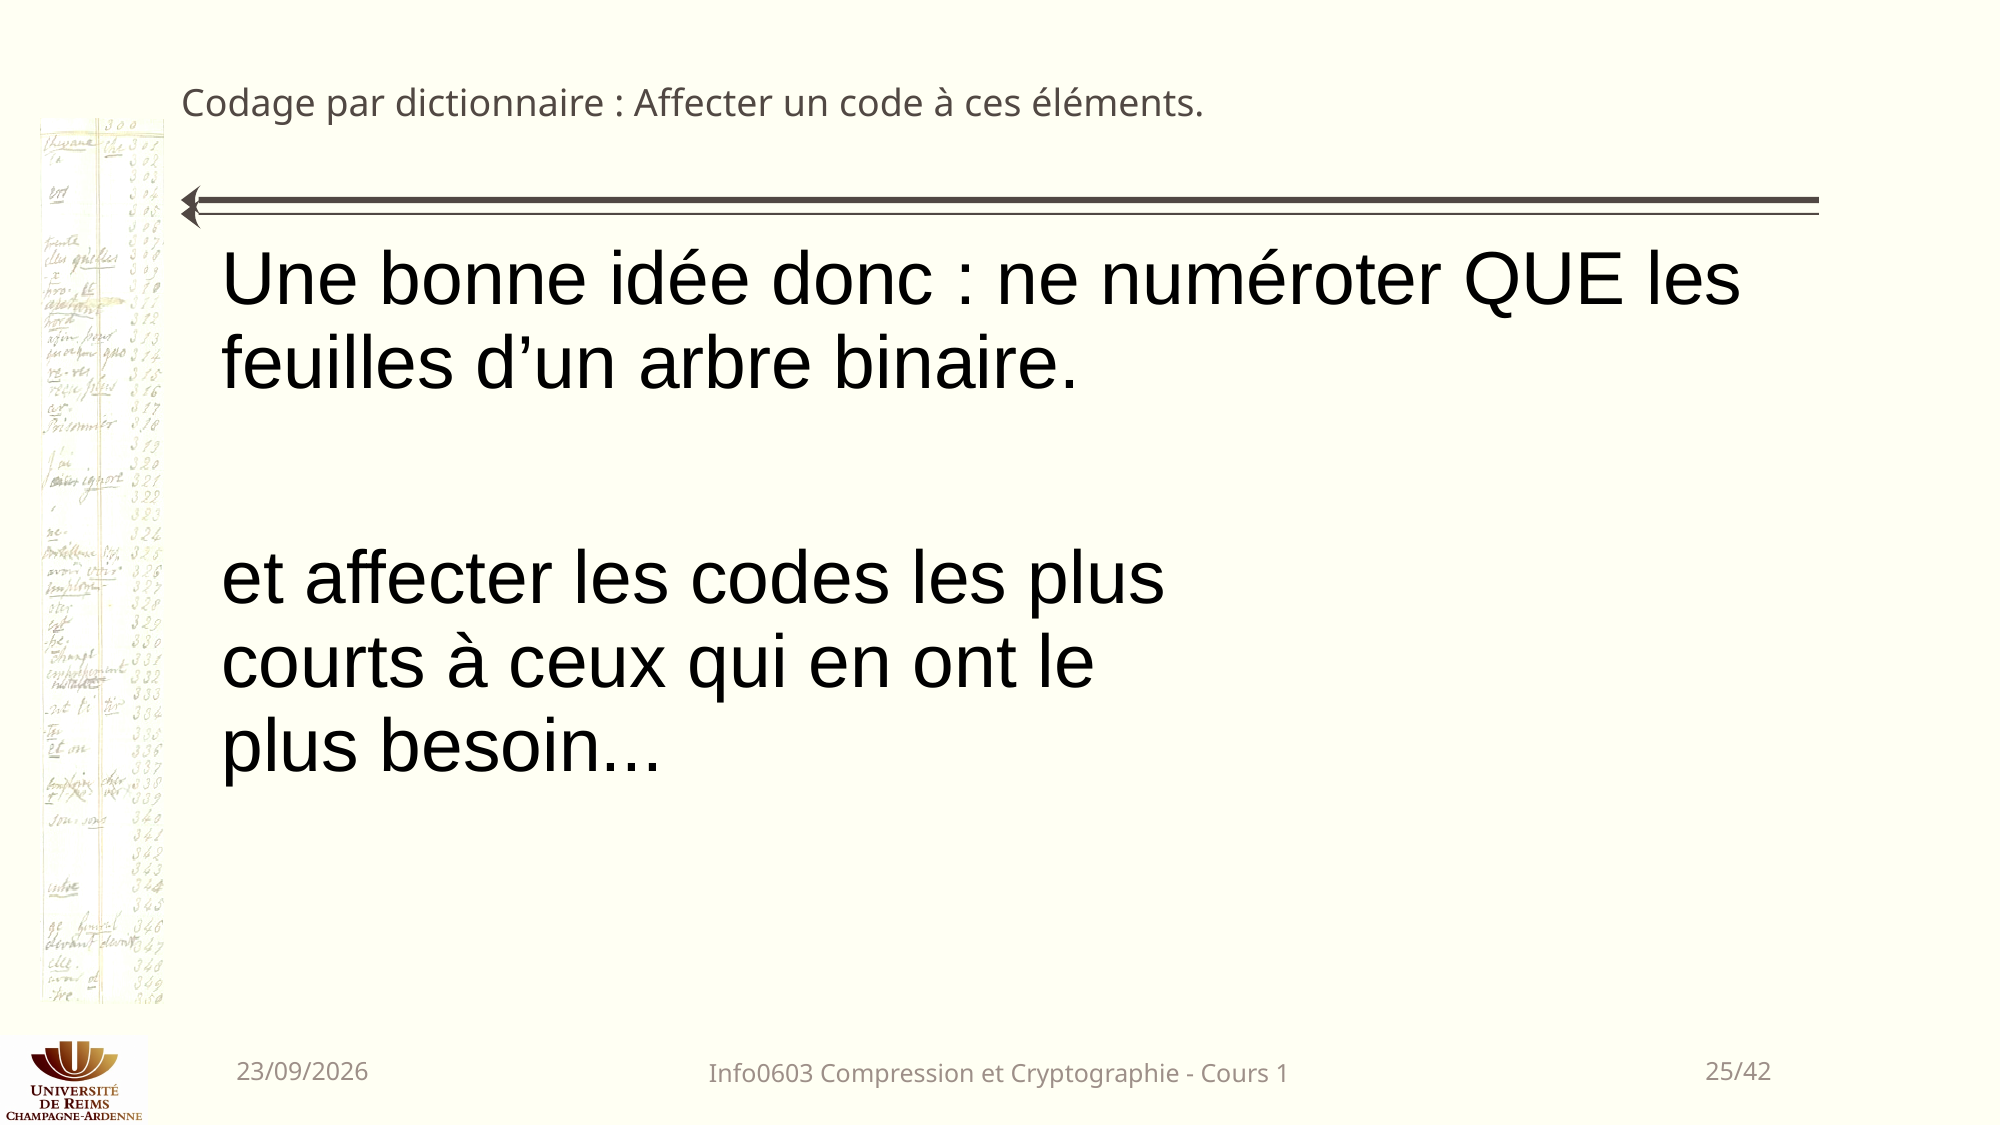

# Codage par dictionnaire : Affecter un code à ces éléments.
Une bonne idée donc : ne numéroter QUE les feuilles d’un arbre binaire.
et affecter les codes les plus
courts à ceux qui en ont le
plus besoin...